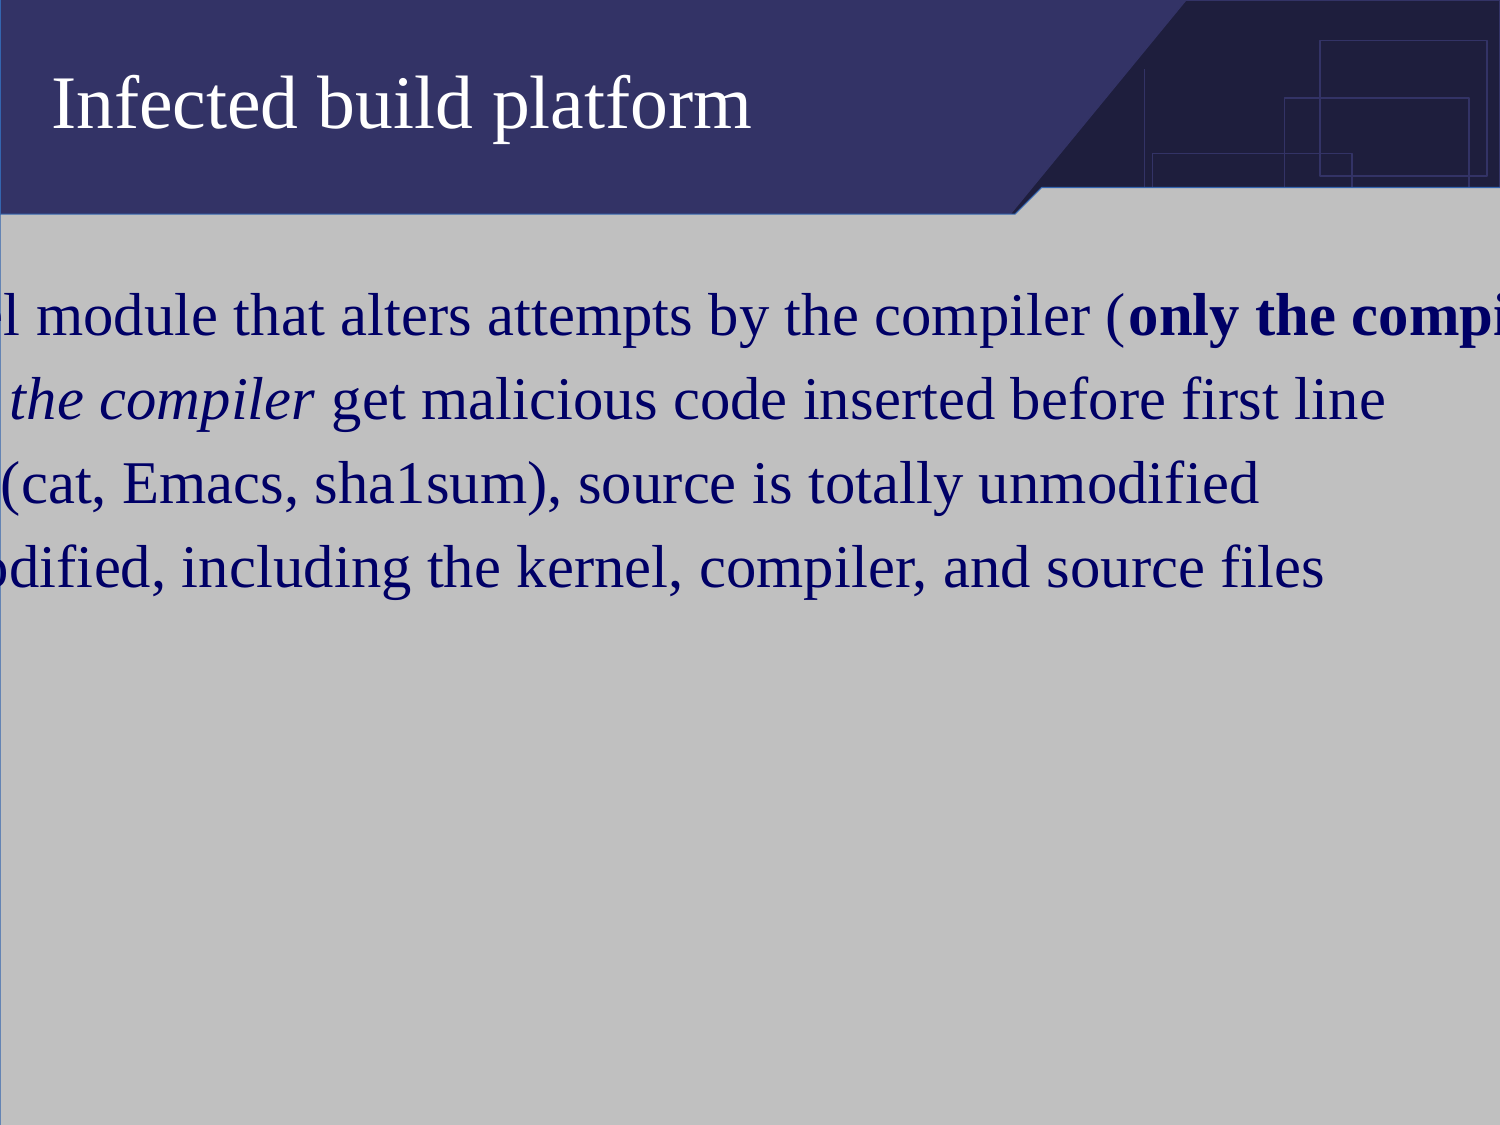

Infected build platform
I created a Linux kernel module that alters attempts by the compiler (only the compiler) to read C source code
Source files as seen by the compiler get malicious code inserted before first line
For all other programs (cat, Emacs, sha1sum), source is totally unmodified
No files on disk are modified, including the kernel, compiler, and source files